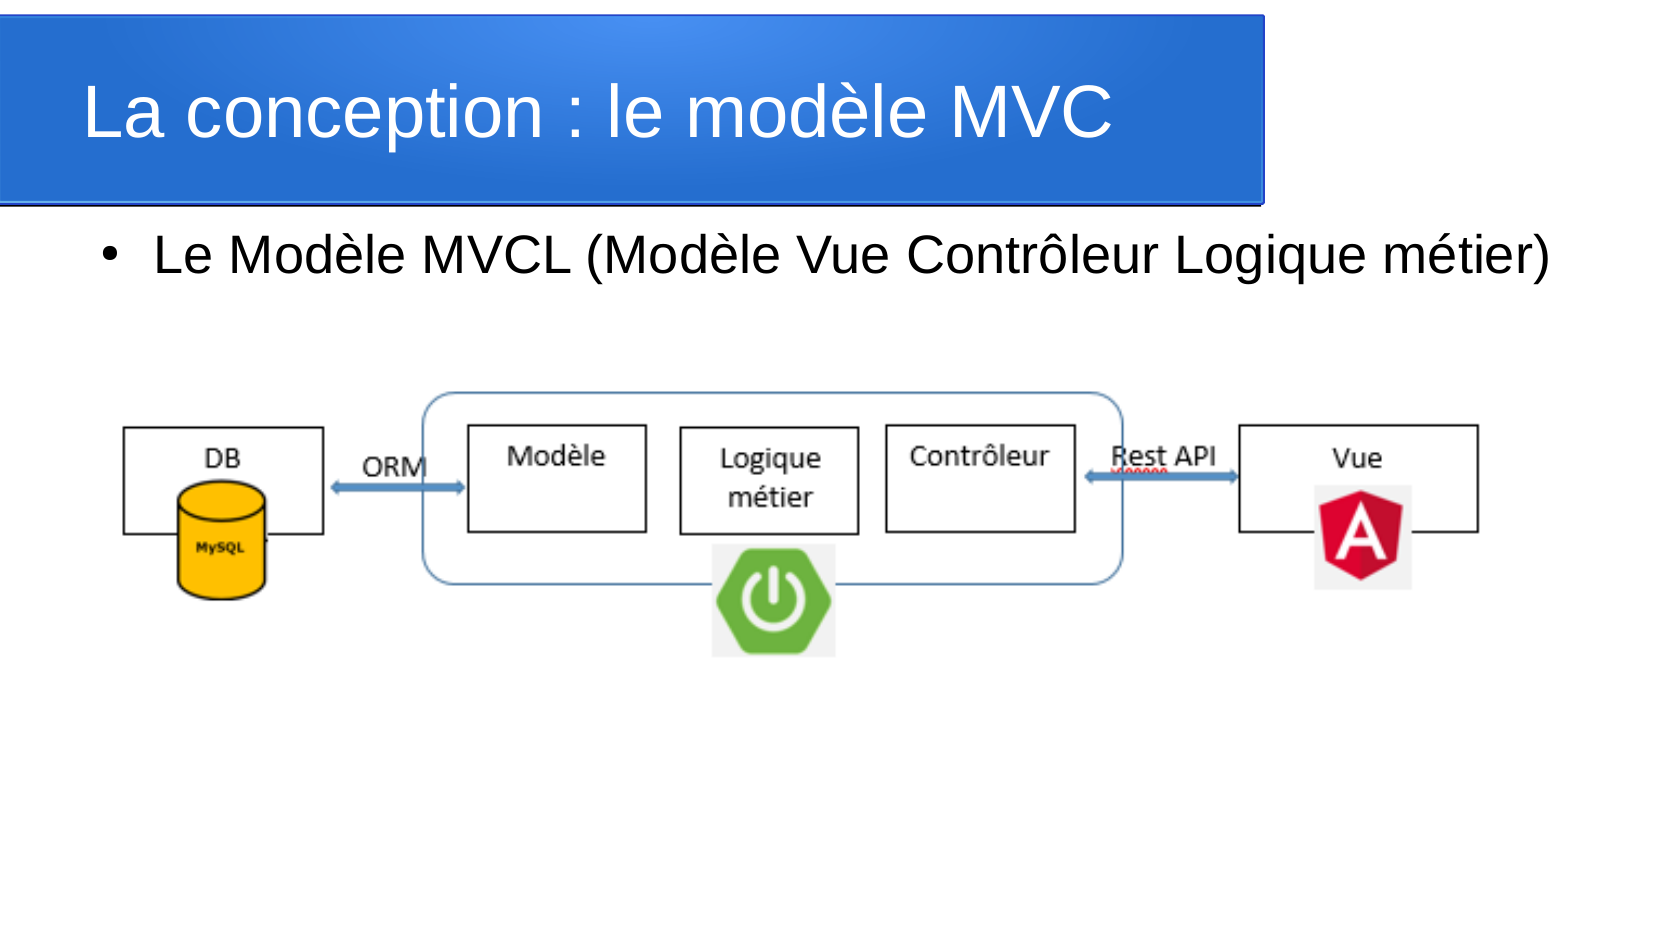

# La conception : le modèle MVC
Le Modèle MVCL (Modèle Vue Contrôleur Logique métier)